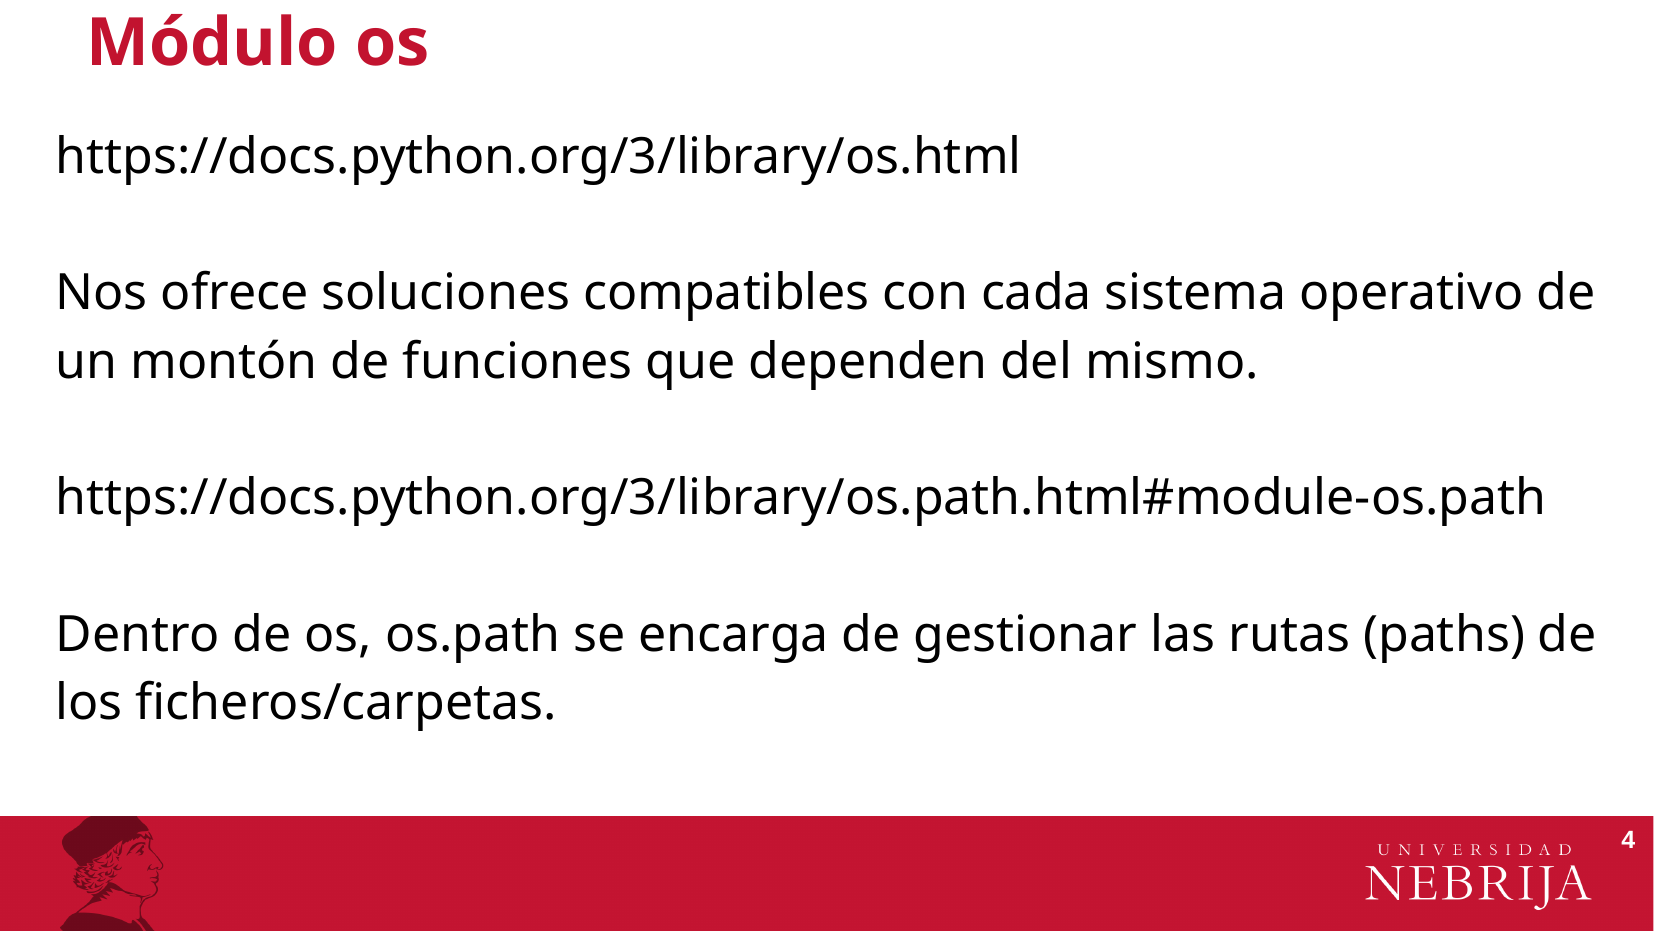

Módulo os
https://docs.python.org/3/library/os.html
Nos ofrece soluciones compatibles con cada sistema operativo de un montón de funciones que dependen del mismo.
https://docs.python.org/3/library/os.path.html#module-os.path
Dentro de os, os.path se encarga de gestionar las rutas (paths) de los ficheros/carpetas.